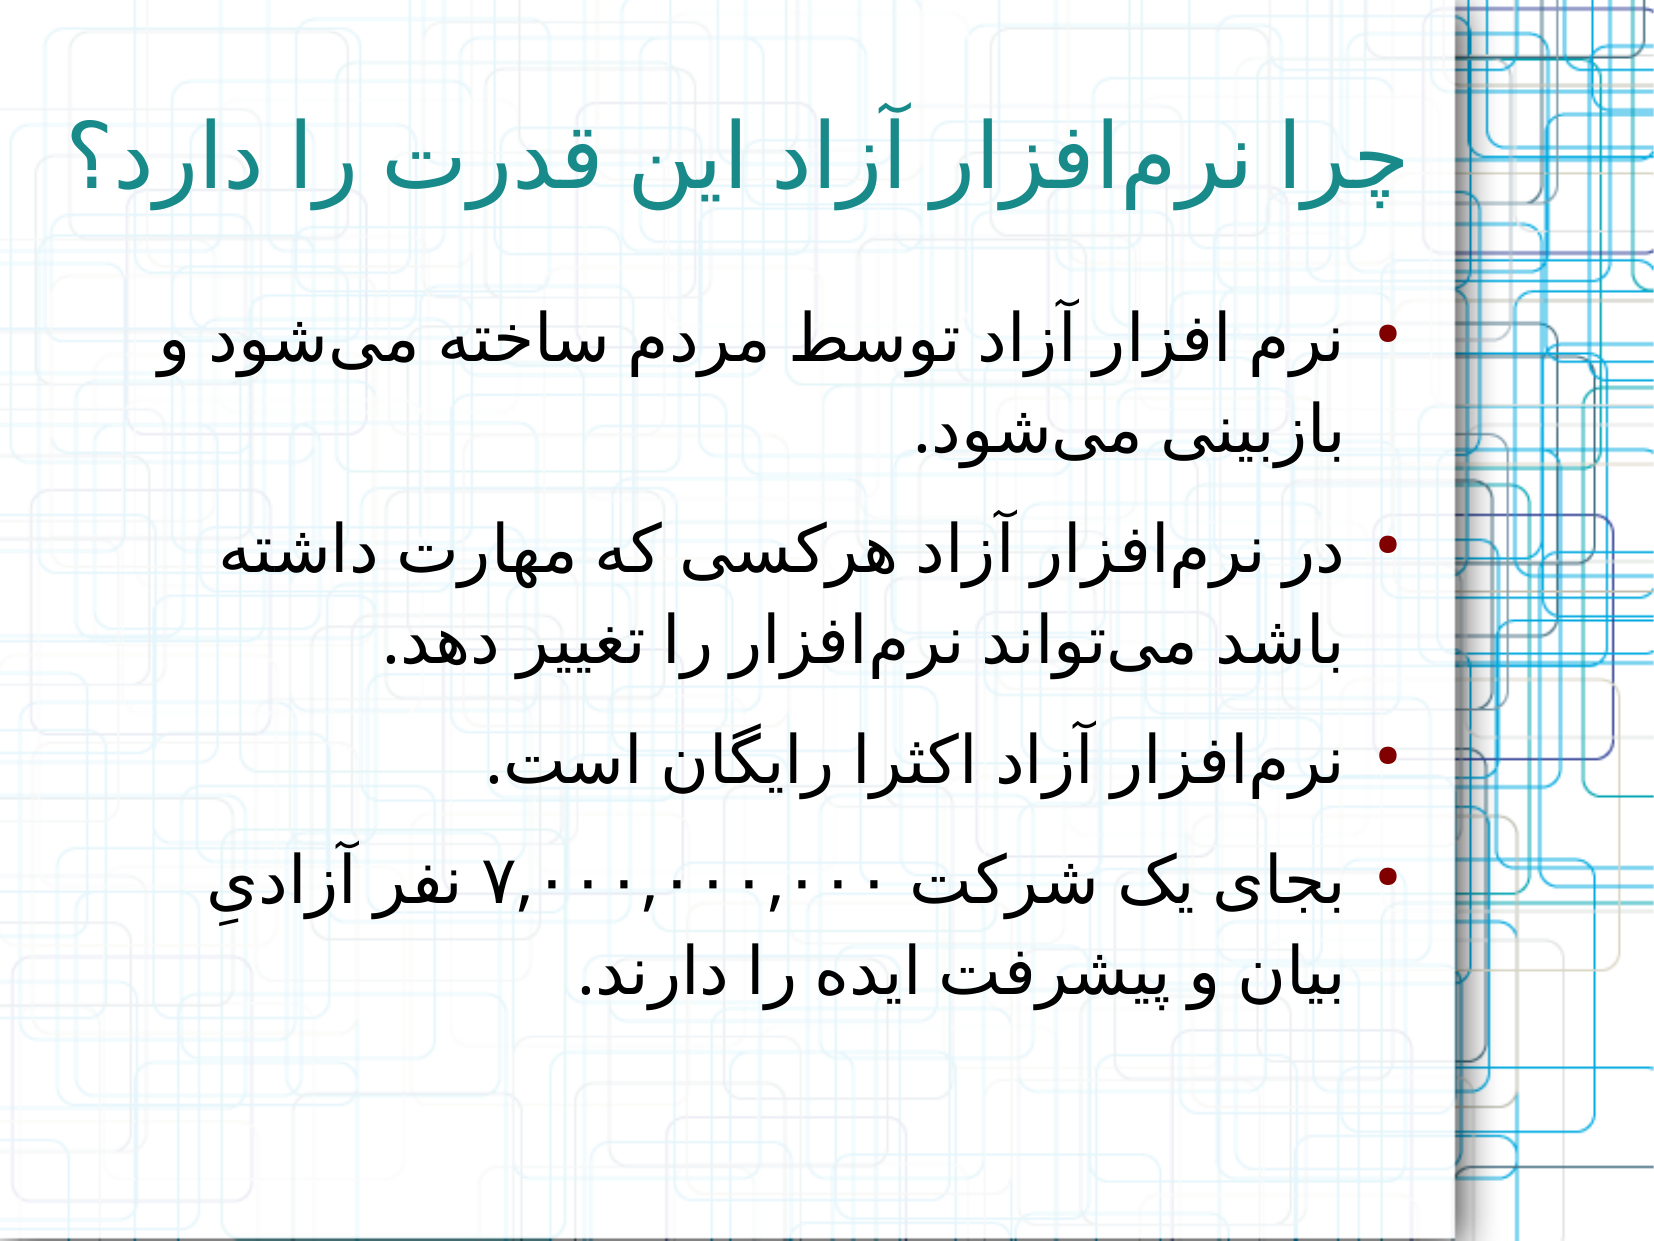

# چرا نرم‌افزار آزاد این قدرت را دارد؟
نرم افزار آزاد توسط مردم ساخته می‌شود و بازبینی می‌شود.
در نرم‌افزار آزاد هرکسی که مهارت داشته باشد می‌تواند نرم‌افزار را تغییر دهد.
نرم‌افزار آزاد اکثرا رایگان است.
بجای یک شرکت ۷,۰۰۰,۰۰۰,۰۰۰ نفر آزادیِ بیان و پیشرفت ایده را دارند.